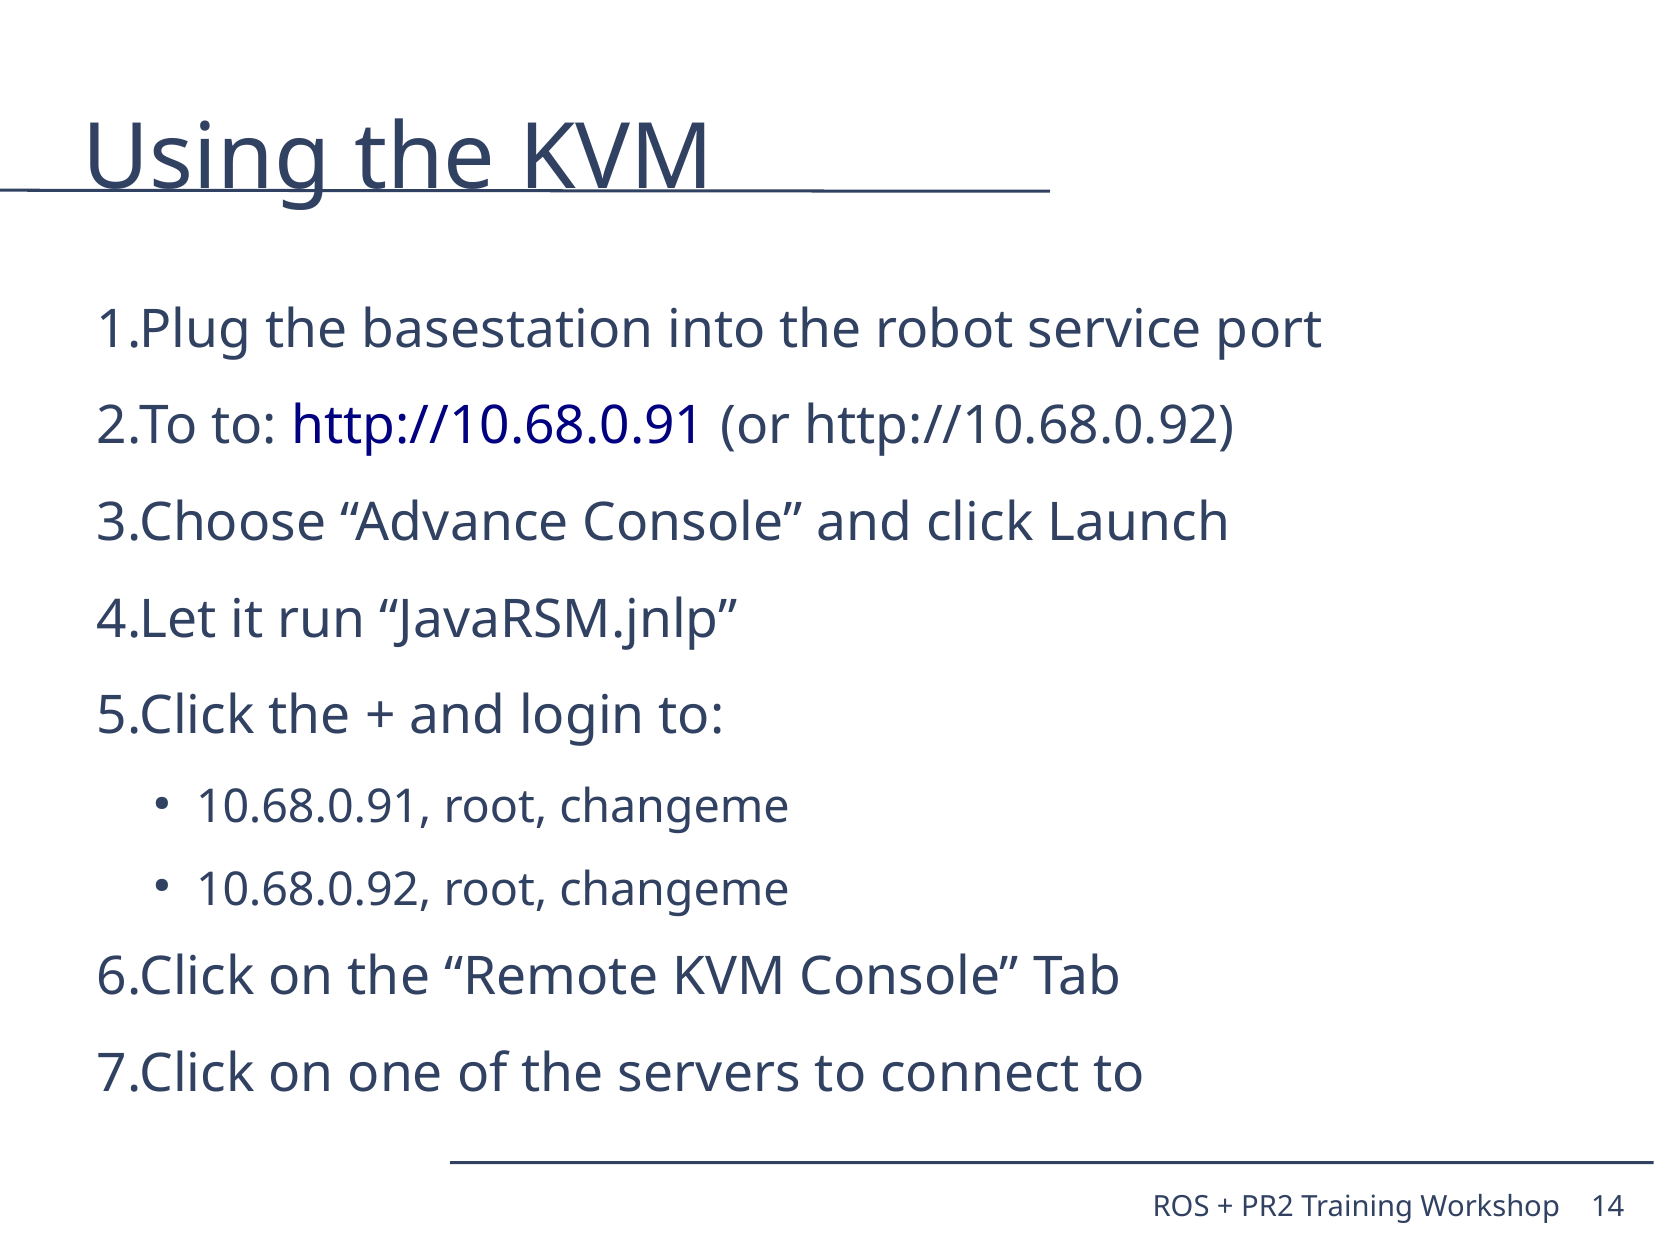

# Using the KVM
Plug the basestation into the robot service port
To to: http://10.68.0.91 (or http://10.68.0.92)
Choose “Advance Console” and click Launch
Let it run “JavaRSM.jnlp”
Click the + and login to:
10.68.0.91, root, changeme
10.68.0.92, root, changeme
Click on the “Remote KVM Console” Tab
Click on one of the servers to connect to